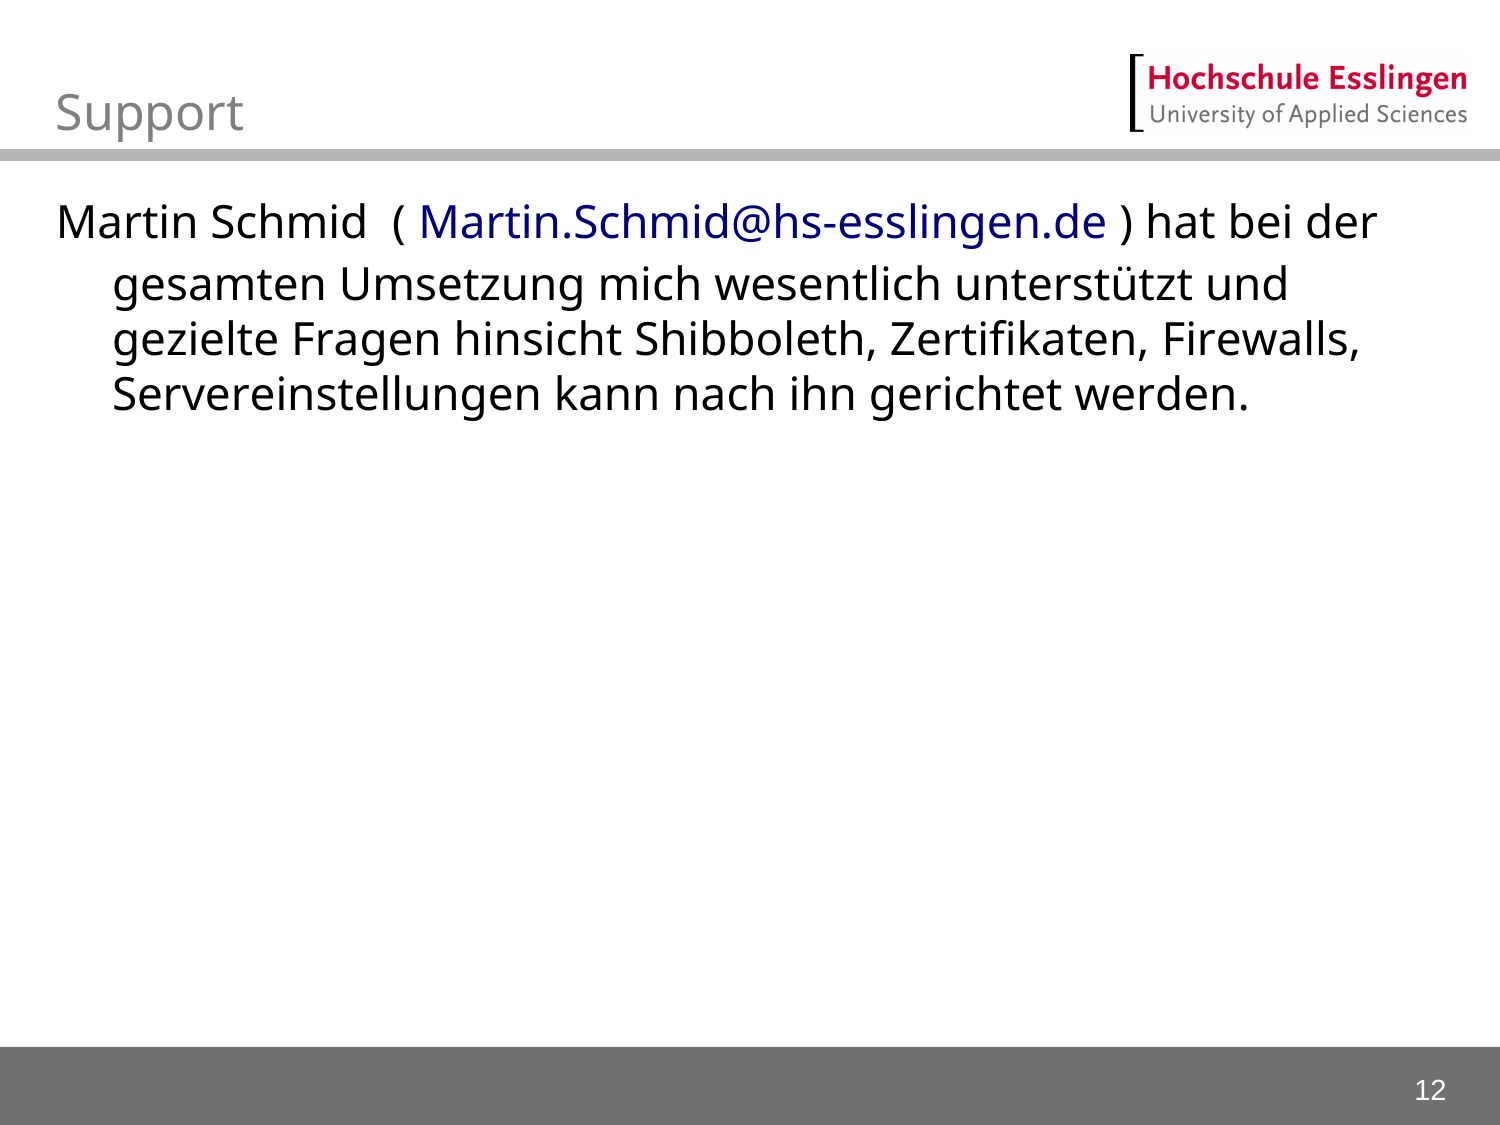

# Support
Martin Schmid ( Martin.Schmid@hs-esslingen.de ) hat bei der gesamten Umsetzung mich wesentlich unterstützt und gezielte Fragen hinsicht Shibboleth, Zertifikaten, Firewalls, Servereinstellungen kann nach ihn gerichtet werden.